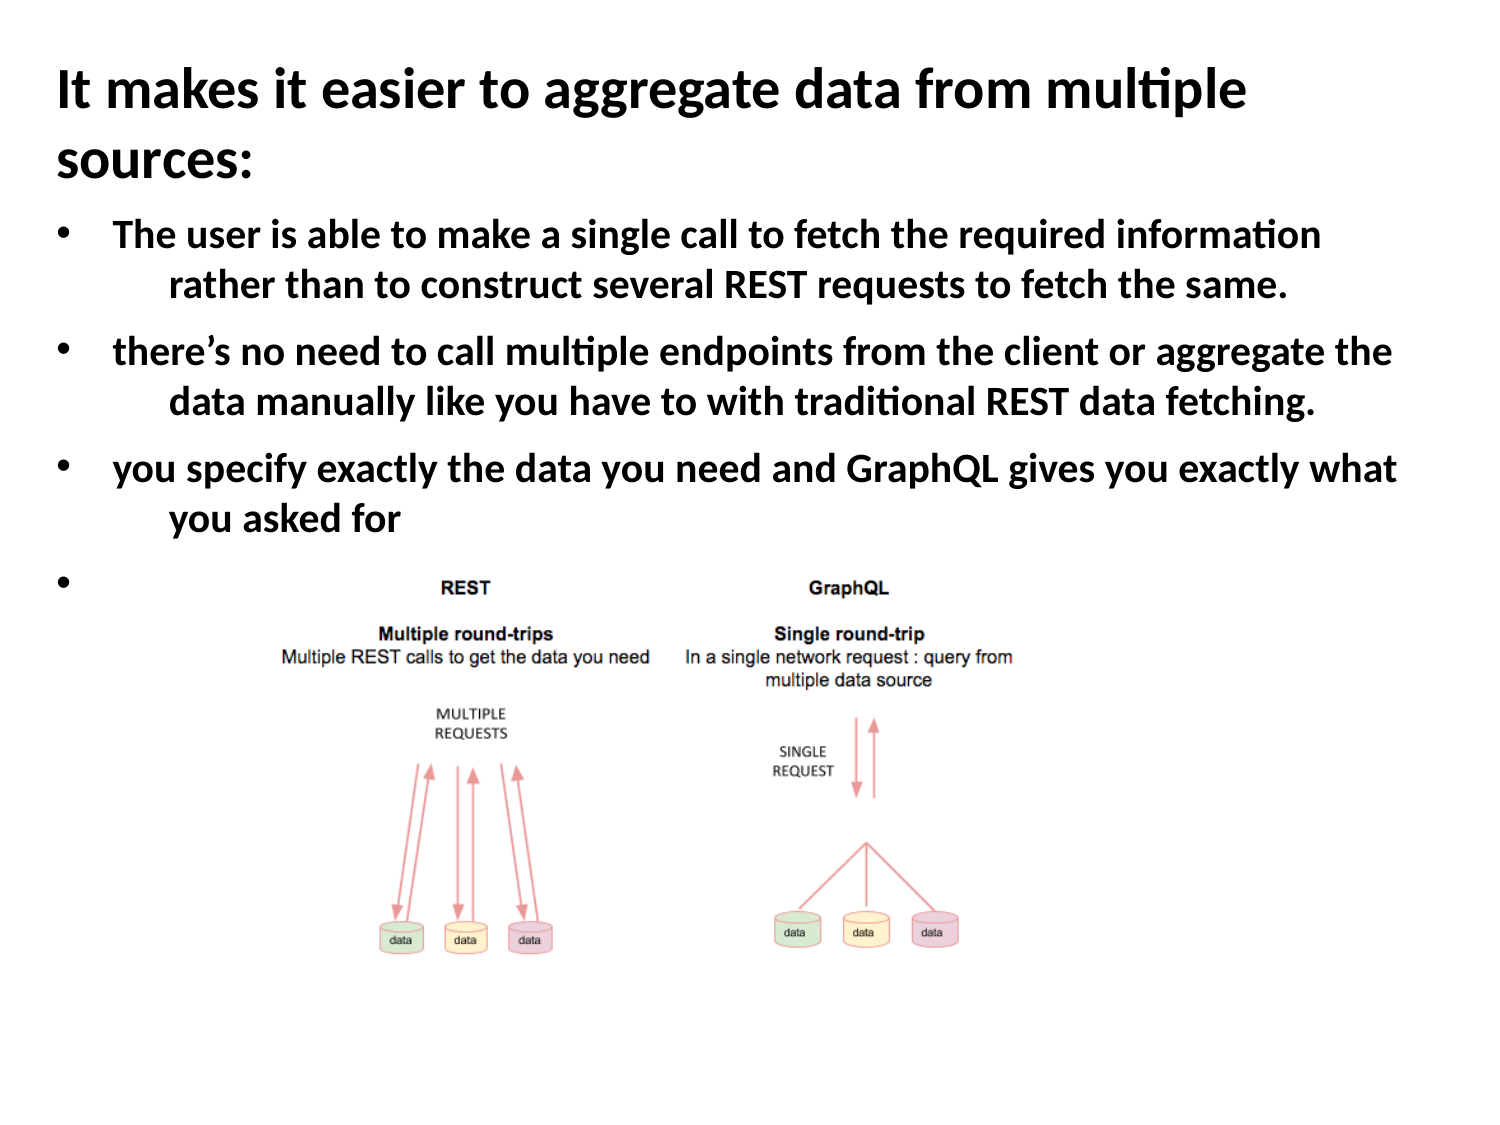

# It makes it easier to aggregate data from multiple sources:
The user is able to make a single call to fetch the required information rather than to construct several REST requests to fetch the same.
there’s no need to call multiple endpoints from the client or aggregate the data manually like you have to with traditional REST data fetching.
you specify exactly the data you need and GraphQL gives you exactly what you asked for